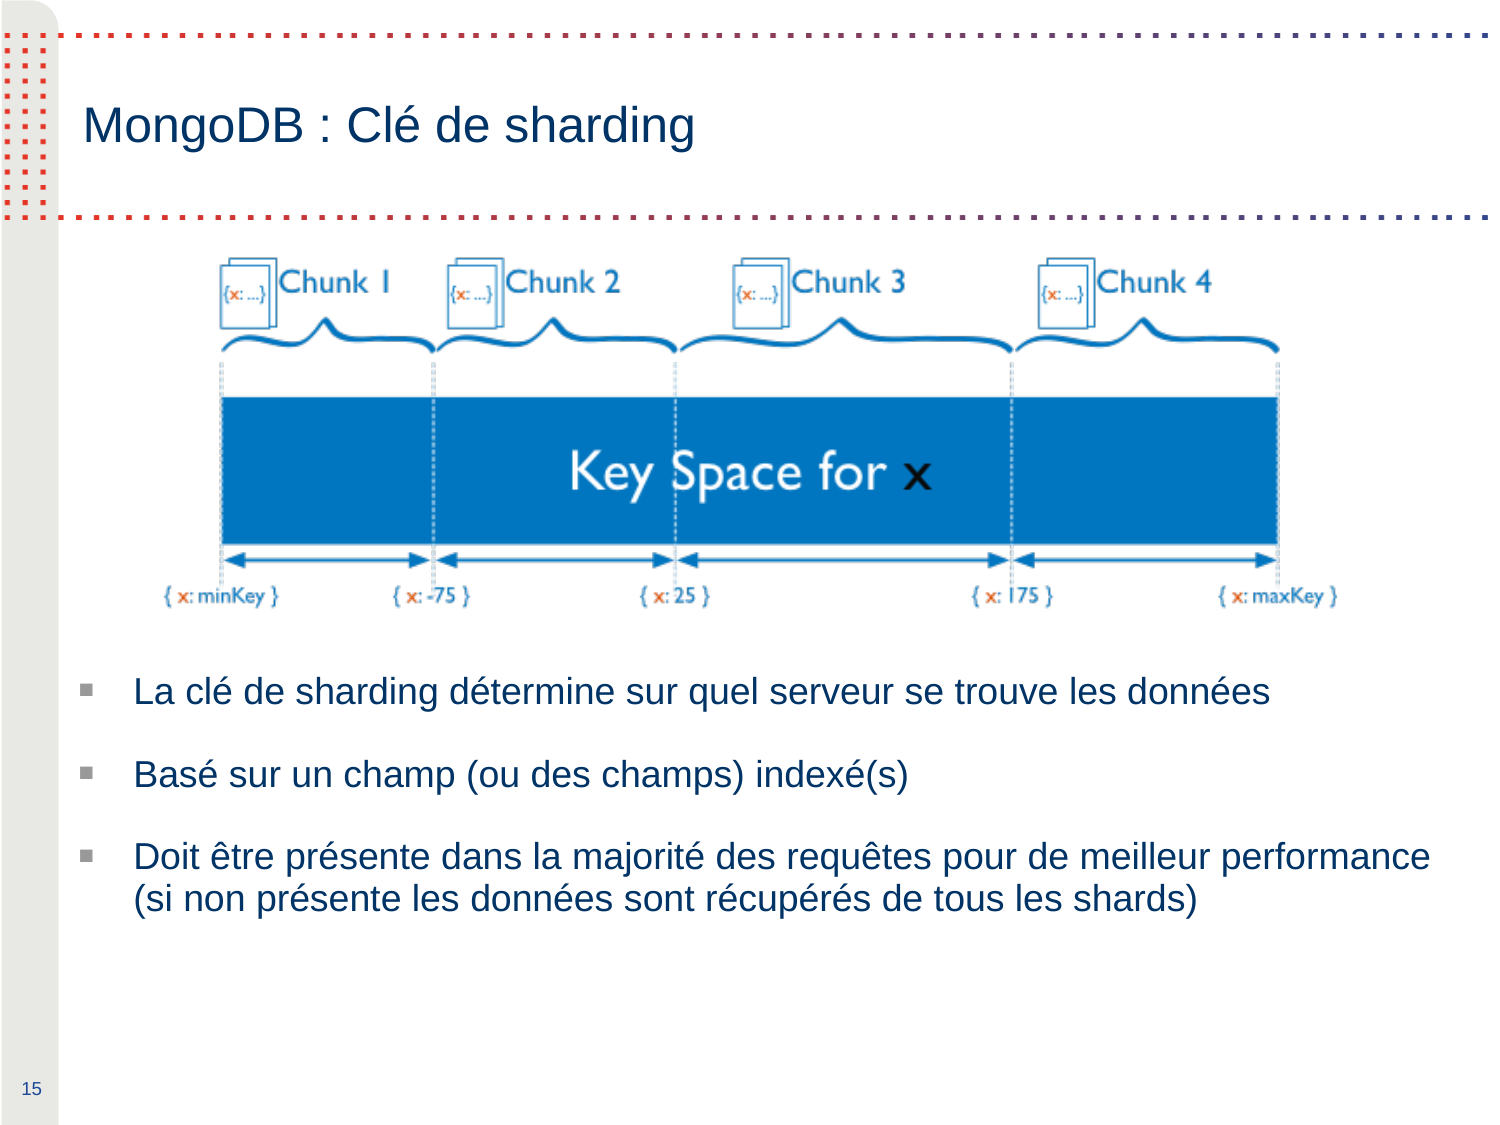

# MongoDB : Clé de sharding
La clé de sharding détermine sur quel serveur se trouve les données
Basé sur un champ (ou des champs) indexé(s)
Doit être présente dans la majorité des requêtes pour de meilleur performance (si non présente les données sont récupérés de tous les shards)